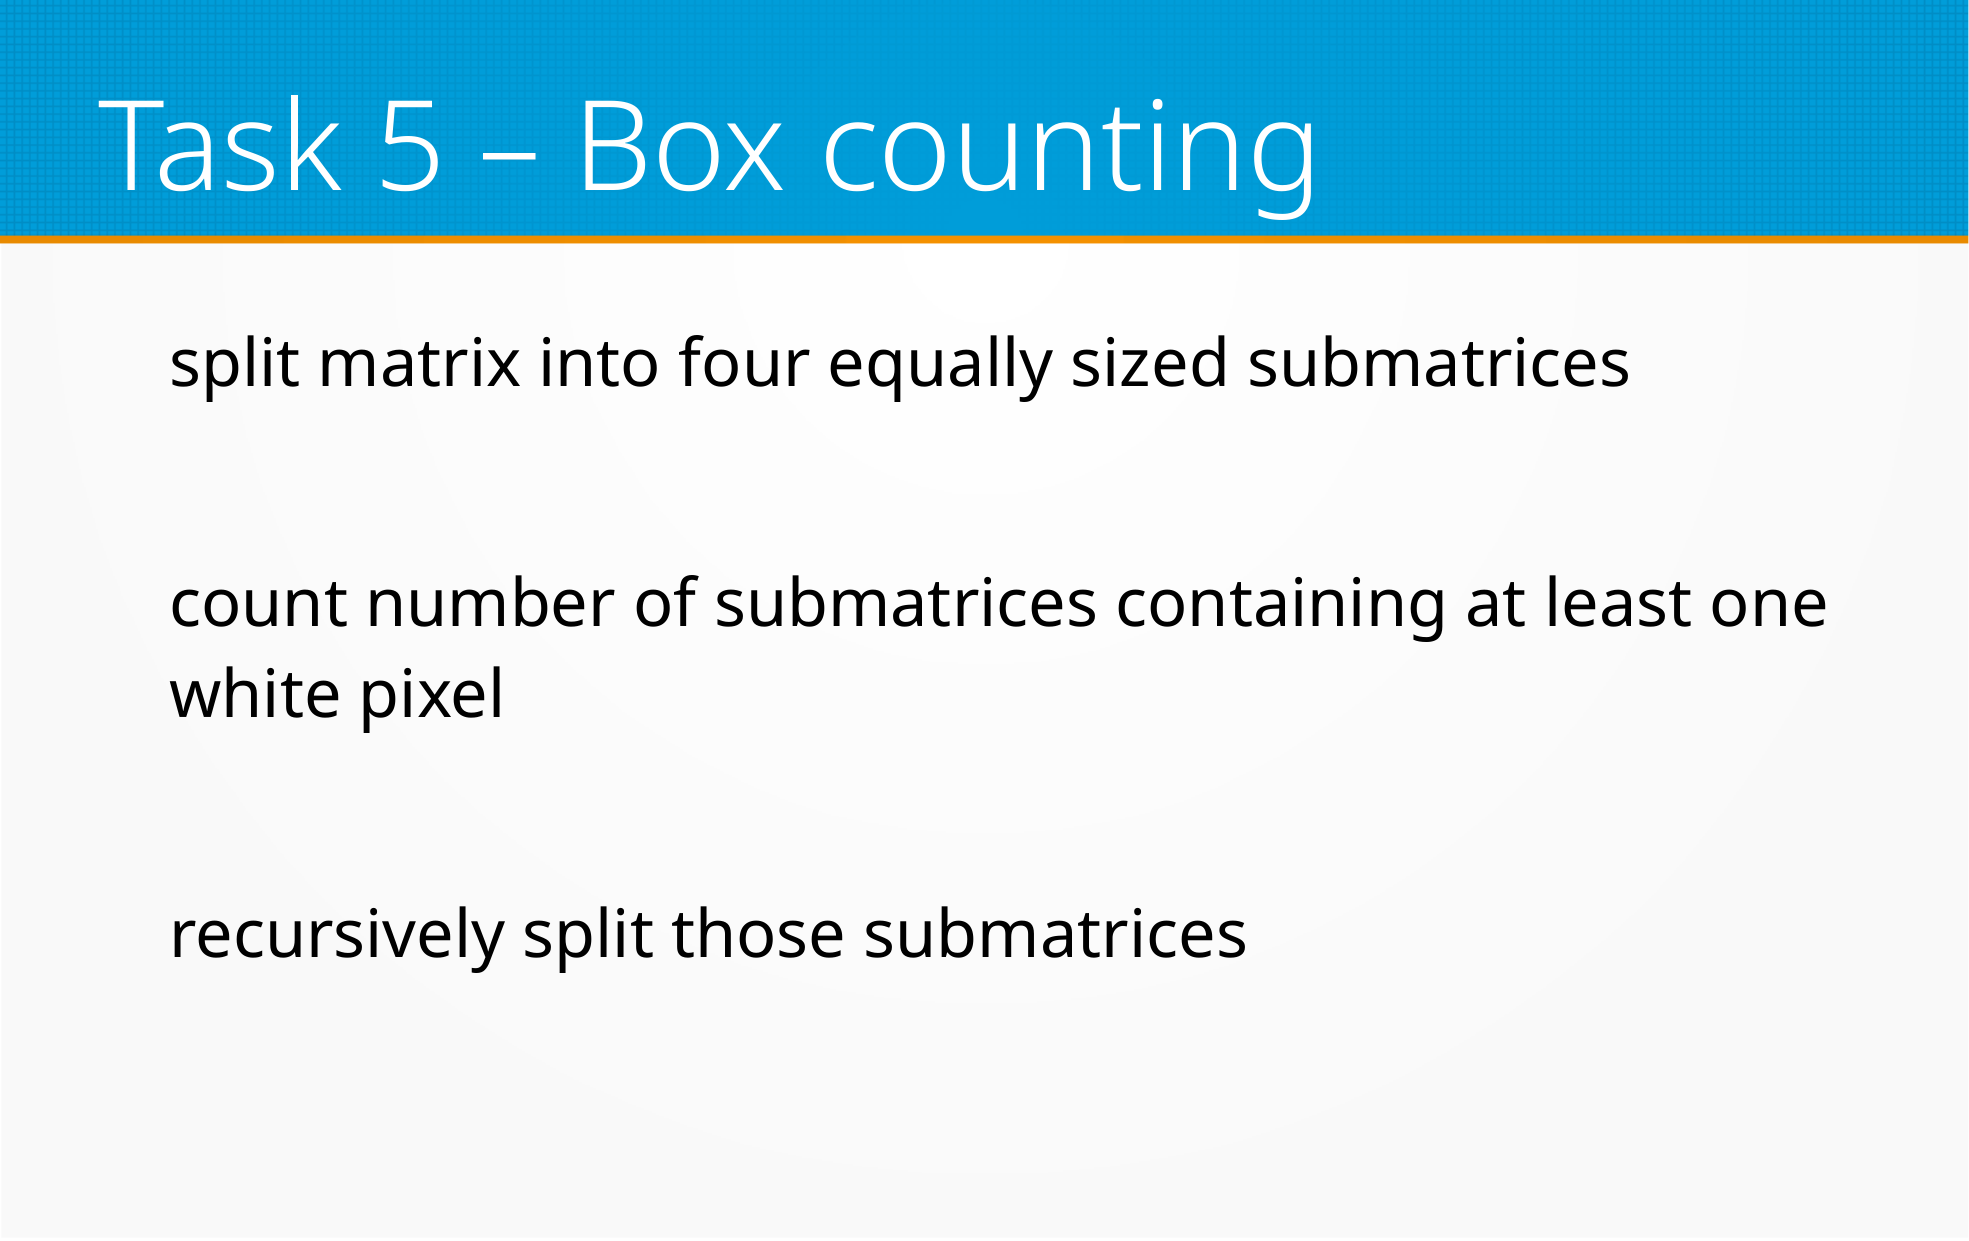

# Task 5 – Box counting
split matrix into four equally sized submatrices
count number of submatrices containing at least one white pixel
recursively split those submatrices